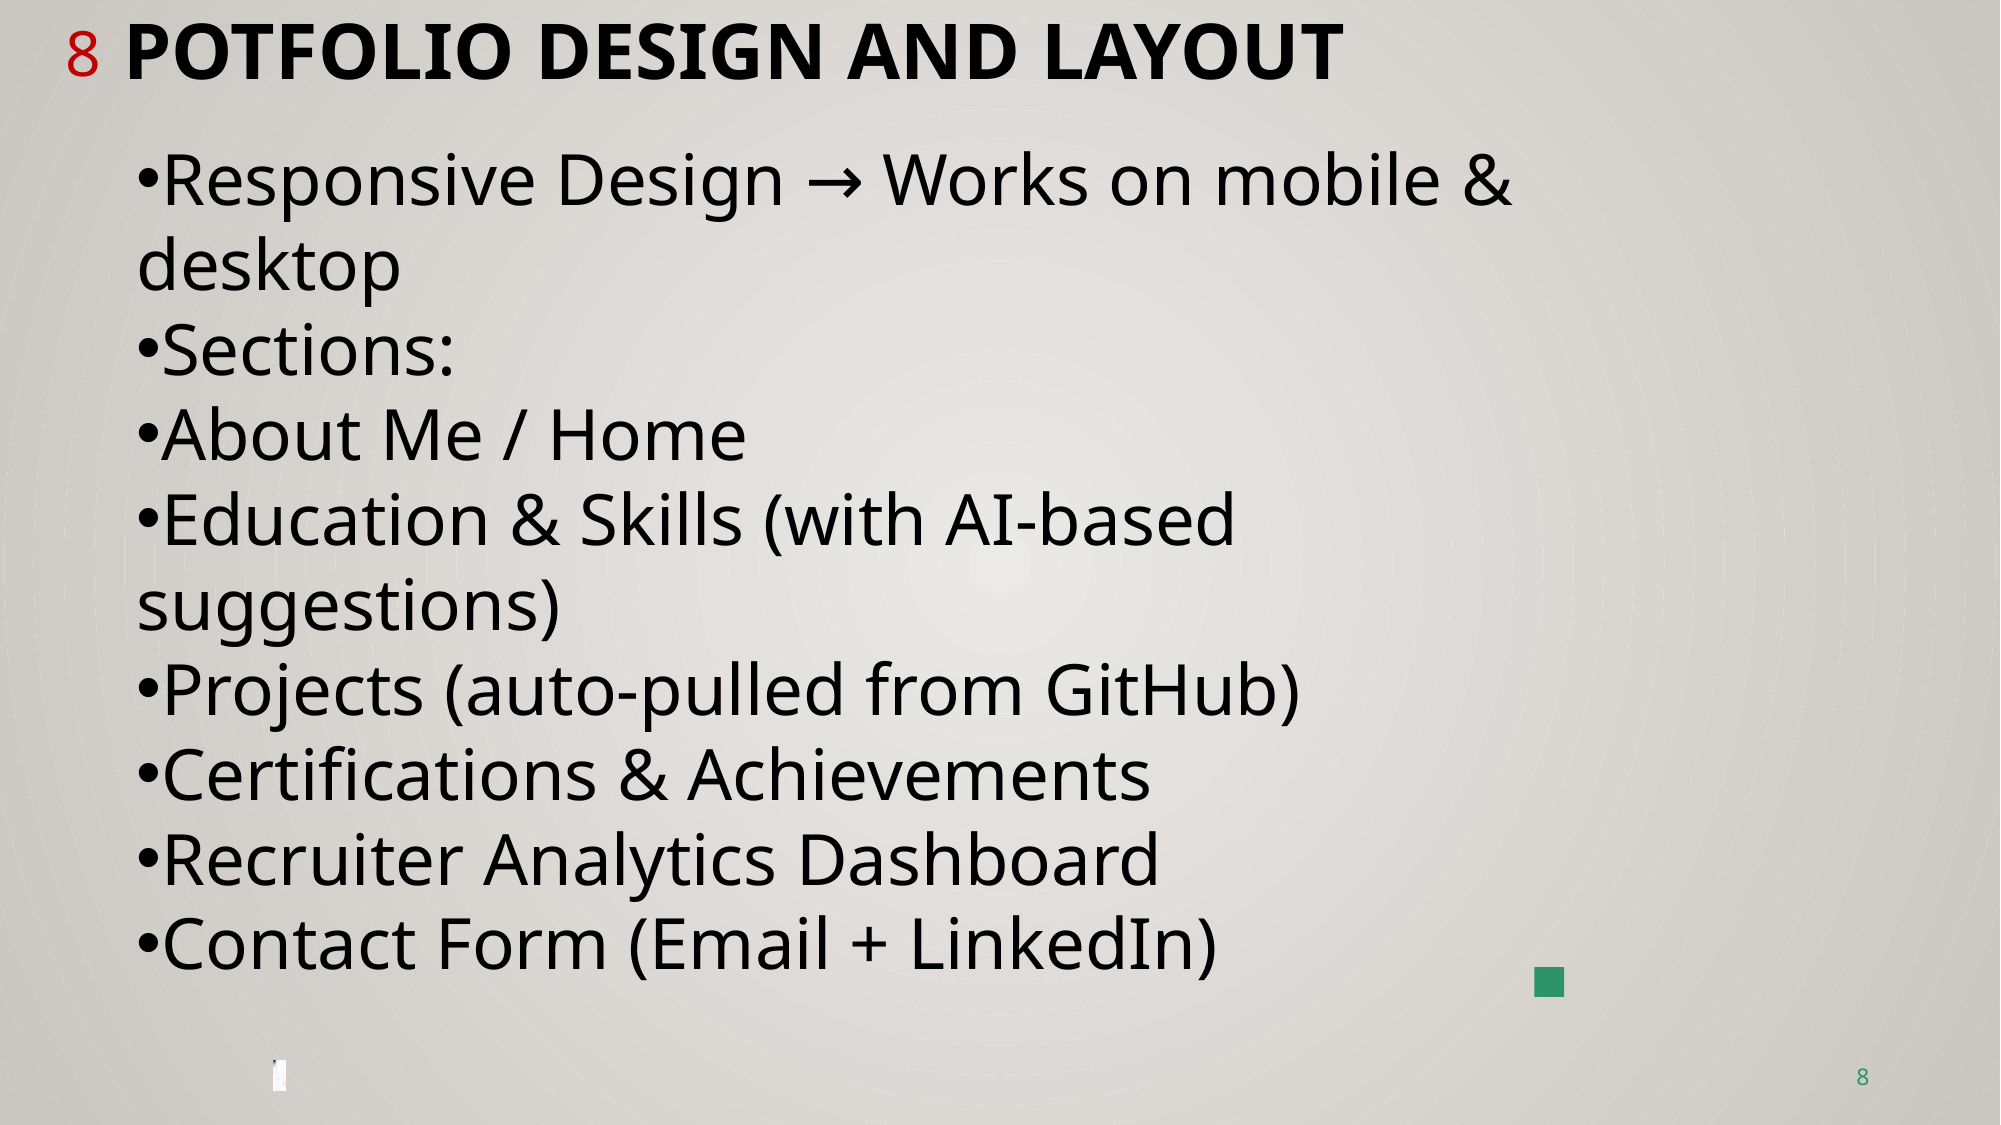

POTFOLIO DESIGN AND LAYOUT
Responsive Design → Works on mobile & desktop
Sections:
About Me / Home
Education & Skills (with AI-based suggestions)
Projects (auto-pulled from GitHub)
Certifications & Achievements
Recruiter Analytics Dashboard
Contact Form (Email + LinkedIn)